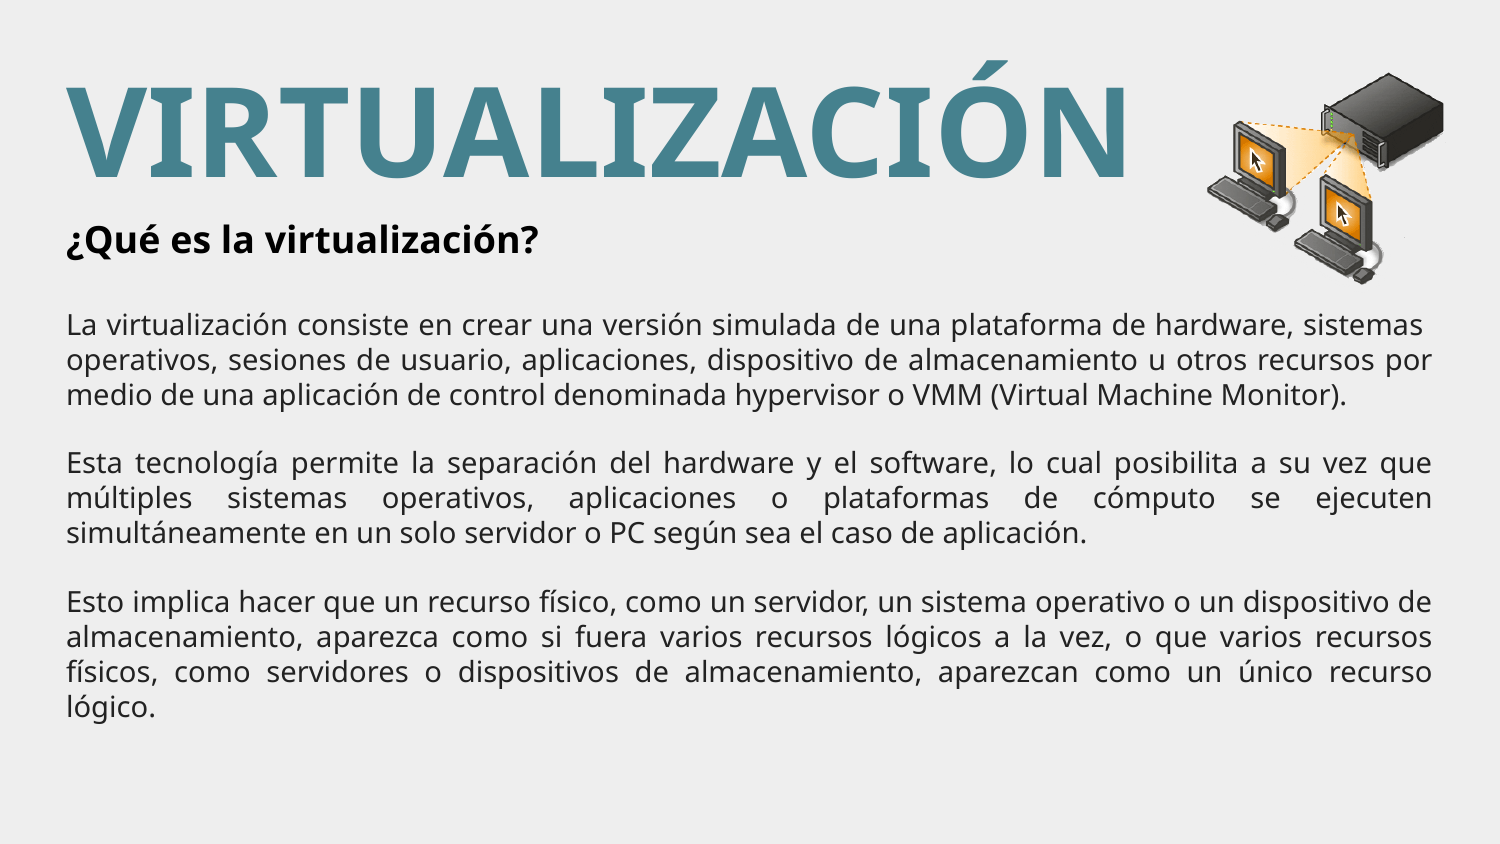

# VIRTUALIZACIÓN
¿Qué es la virtualización?
La virtualización consiste en crear una versión simulada de una plataforma de hardware, sistemas operativos, sesiones de usuario, aplicaciones, dispositivo de almacenamiento u otros recursos por medio de una aplicación de control denominada hypervisor o VMM (Virtual Machine Monitor).
Esta tecnología permite la separación del hardware y el software, lo cual posibilita a su vez que múltiples sistemas operativos, aplicaciones o plataformas de cómputo se ejecuten simultáneamente en un solo servidor o PC según sea el caso de aplicación.
Esto implica hacer que un recurso físico, como un servidor, un sistema operativo o un dispositivo de almacenamiento, aparezca como si fuera varios recursos lógicos a la vez, o que varios recursos físicos, como servidores o dispositivos de almacenamiento, aparezcan como un único recurso lógico.